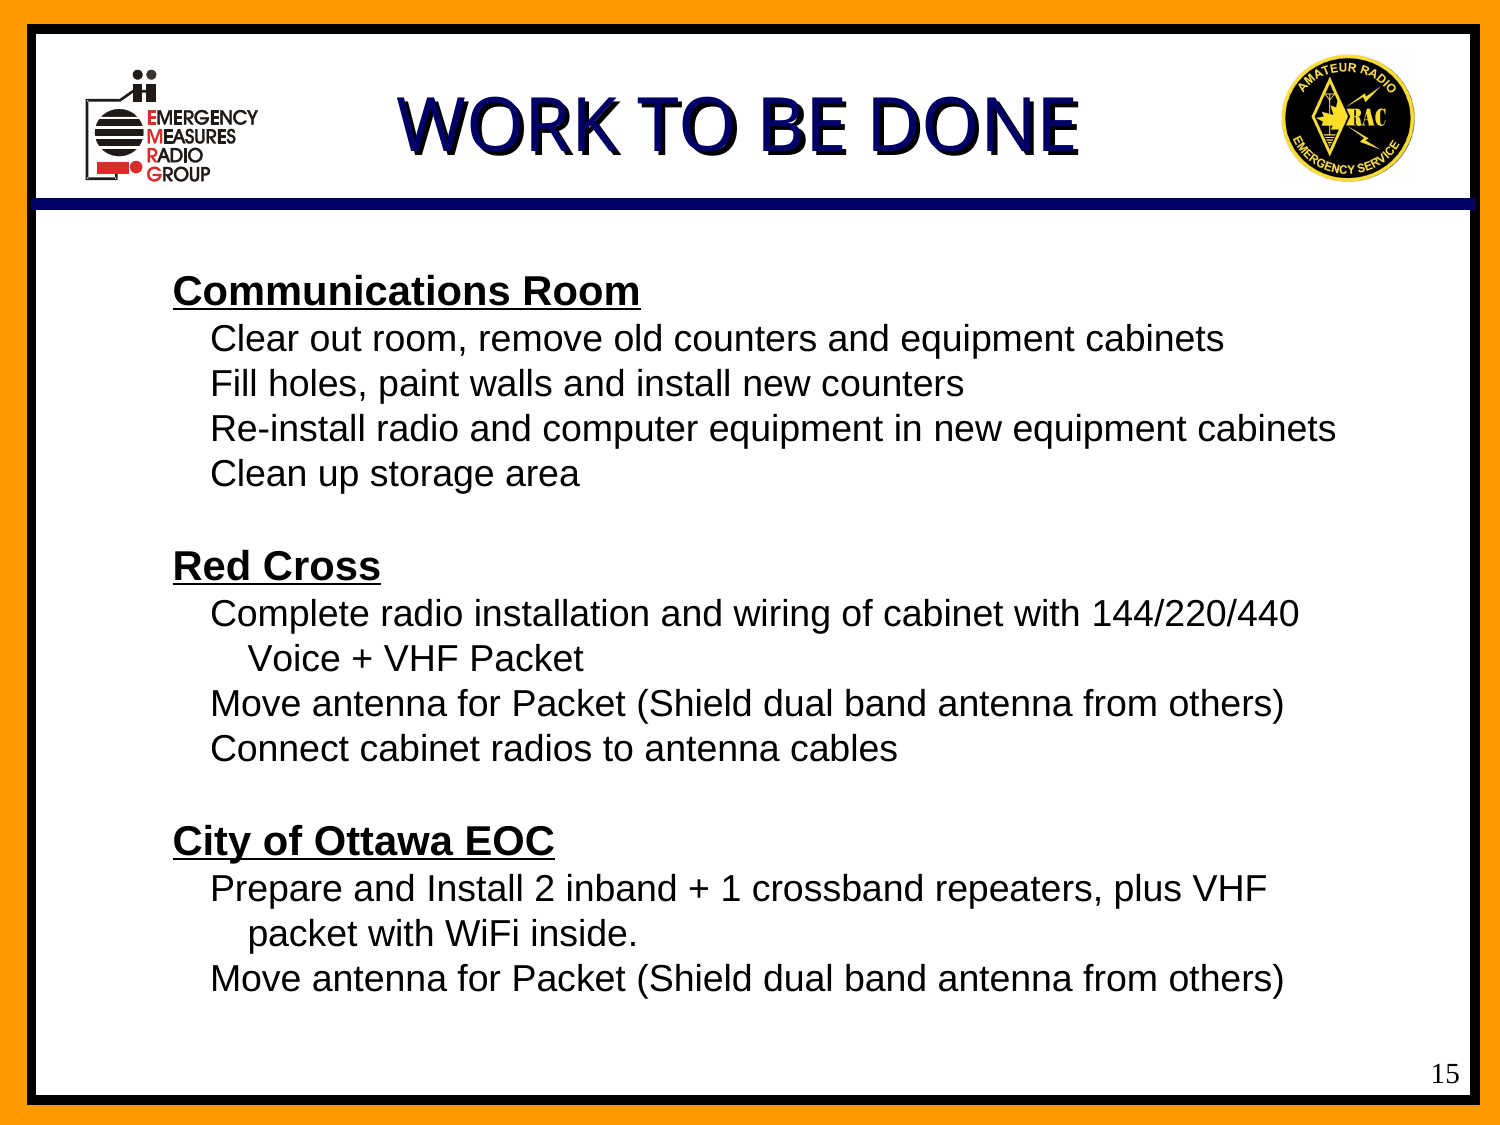

WORK TO BE DONE
Communications Room
Clear out room, remove old counters and equipment cabinets
Fill holes, paint walls and install new counters
Re-install radio and computer equipment in new equipment cabinets
Clean up storage area
Red Cross
Complete radio installation and wiring of cabinet with 144/220/440 Voice + VHF Packet
Move antenna for Packet (Shield dual band antenna from others)
Connect cabinet radios to antenna cables
City of Ottawa EOC
Prepare and Install 2 inband + 1 crossband repeaters, plus VHF packet with WiFi inside.
Move antenna for Packet (Shield dual band antenna from others)
15